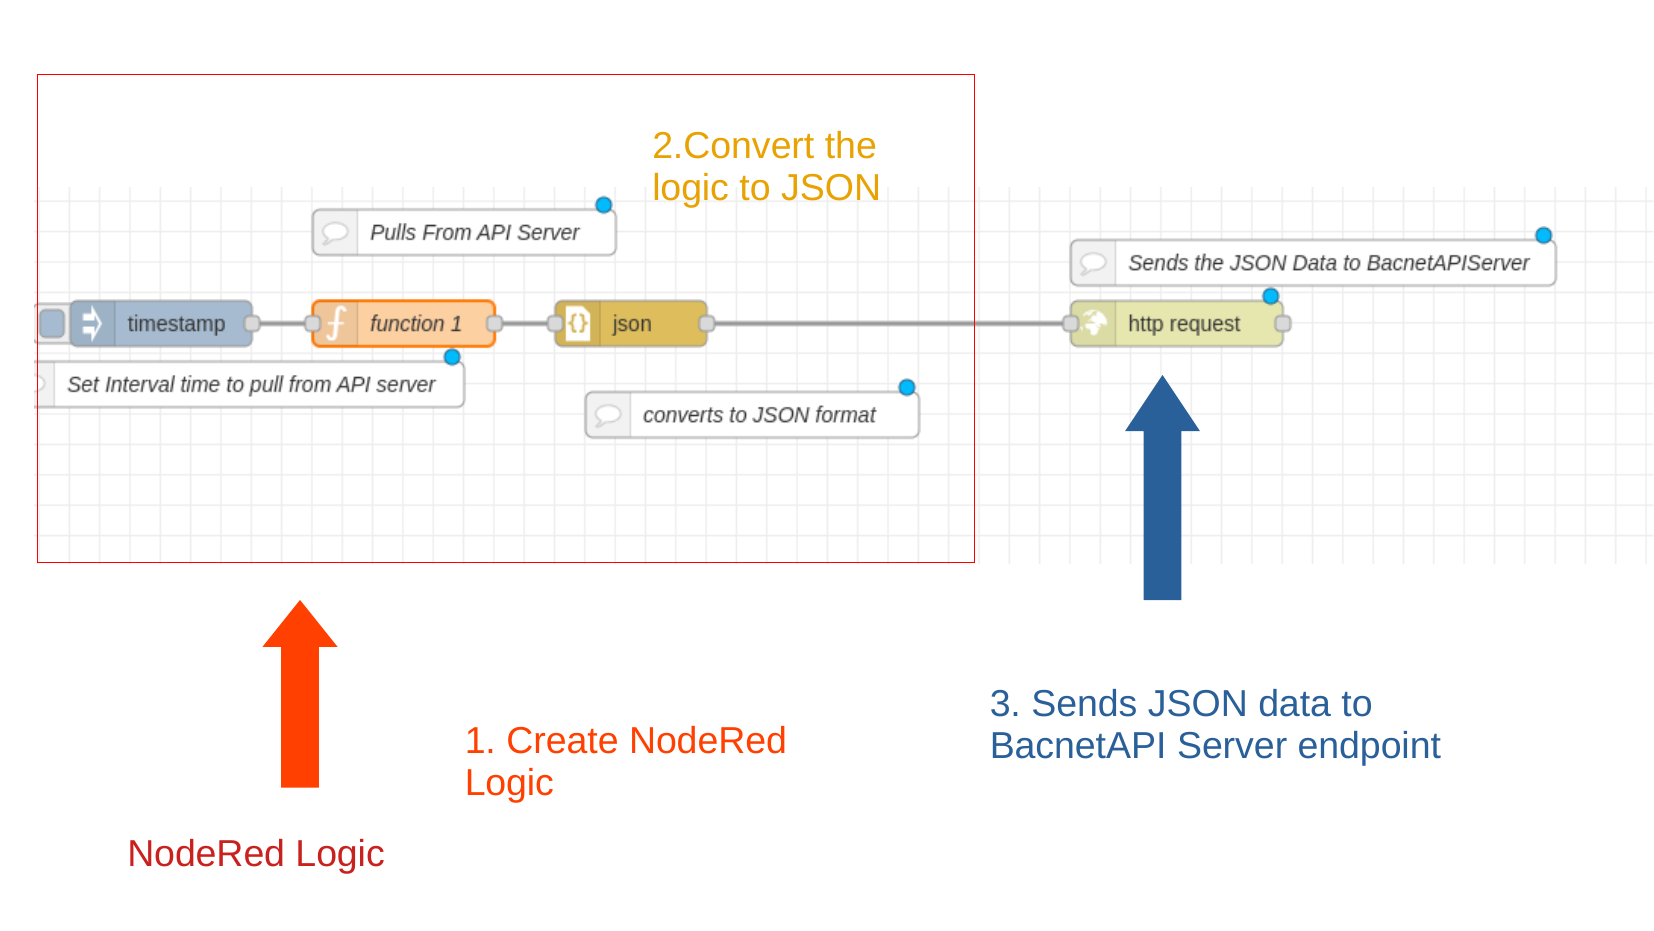

2.Convert the logic to JSON
3. Sends JSON data to BacnetAPI Server endpoint
1. Create NodeRed Logic
NodeRed Logic